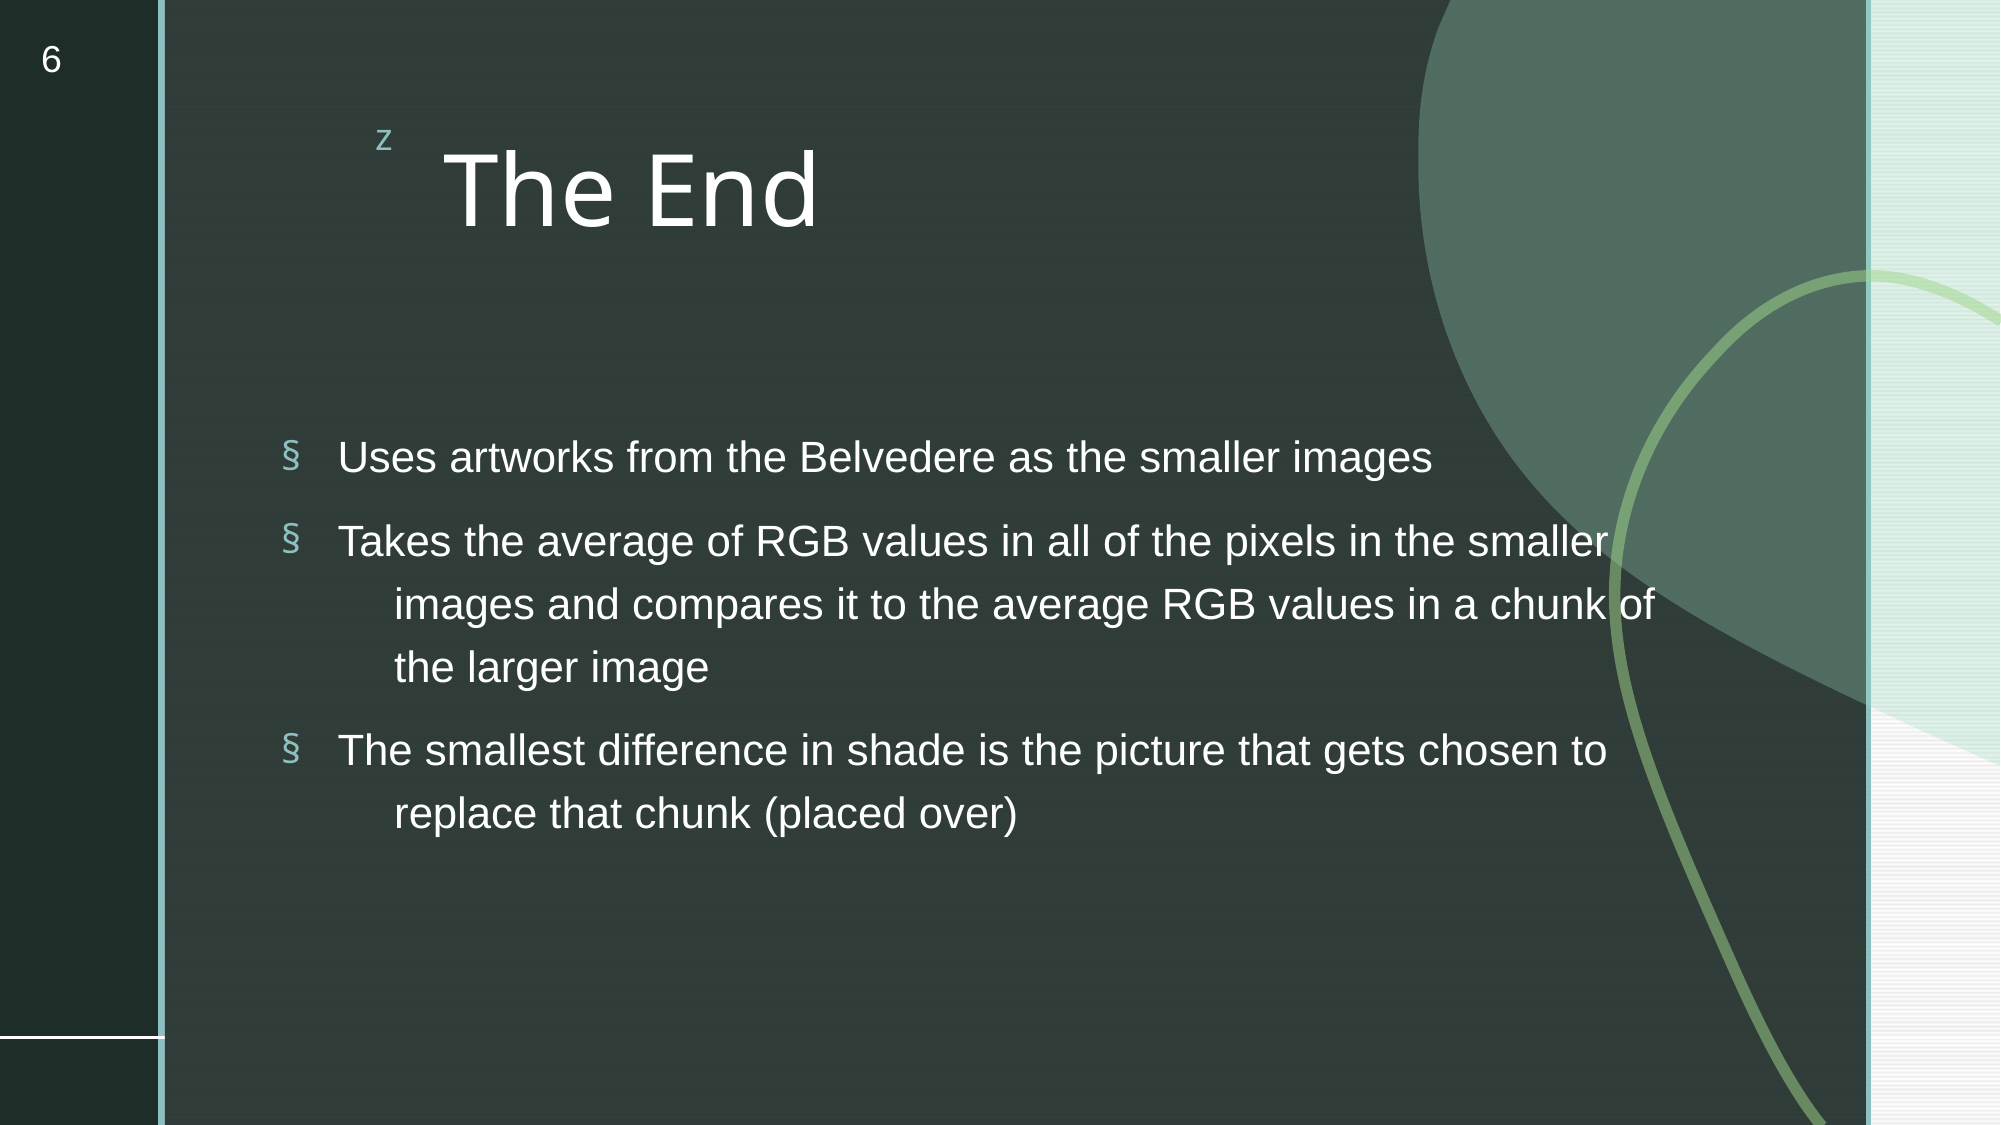

# The End
Uses artworks from the Belvedere as the smaller images
Takes the average of RGB values in all of the pixels in the smaller images and compares it to the average RGB values in a chunk of the larger image
The smallest difference in shade is the picture that gets chosen to replace that chunk (placed over)